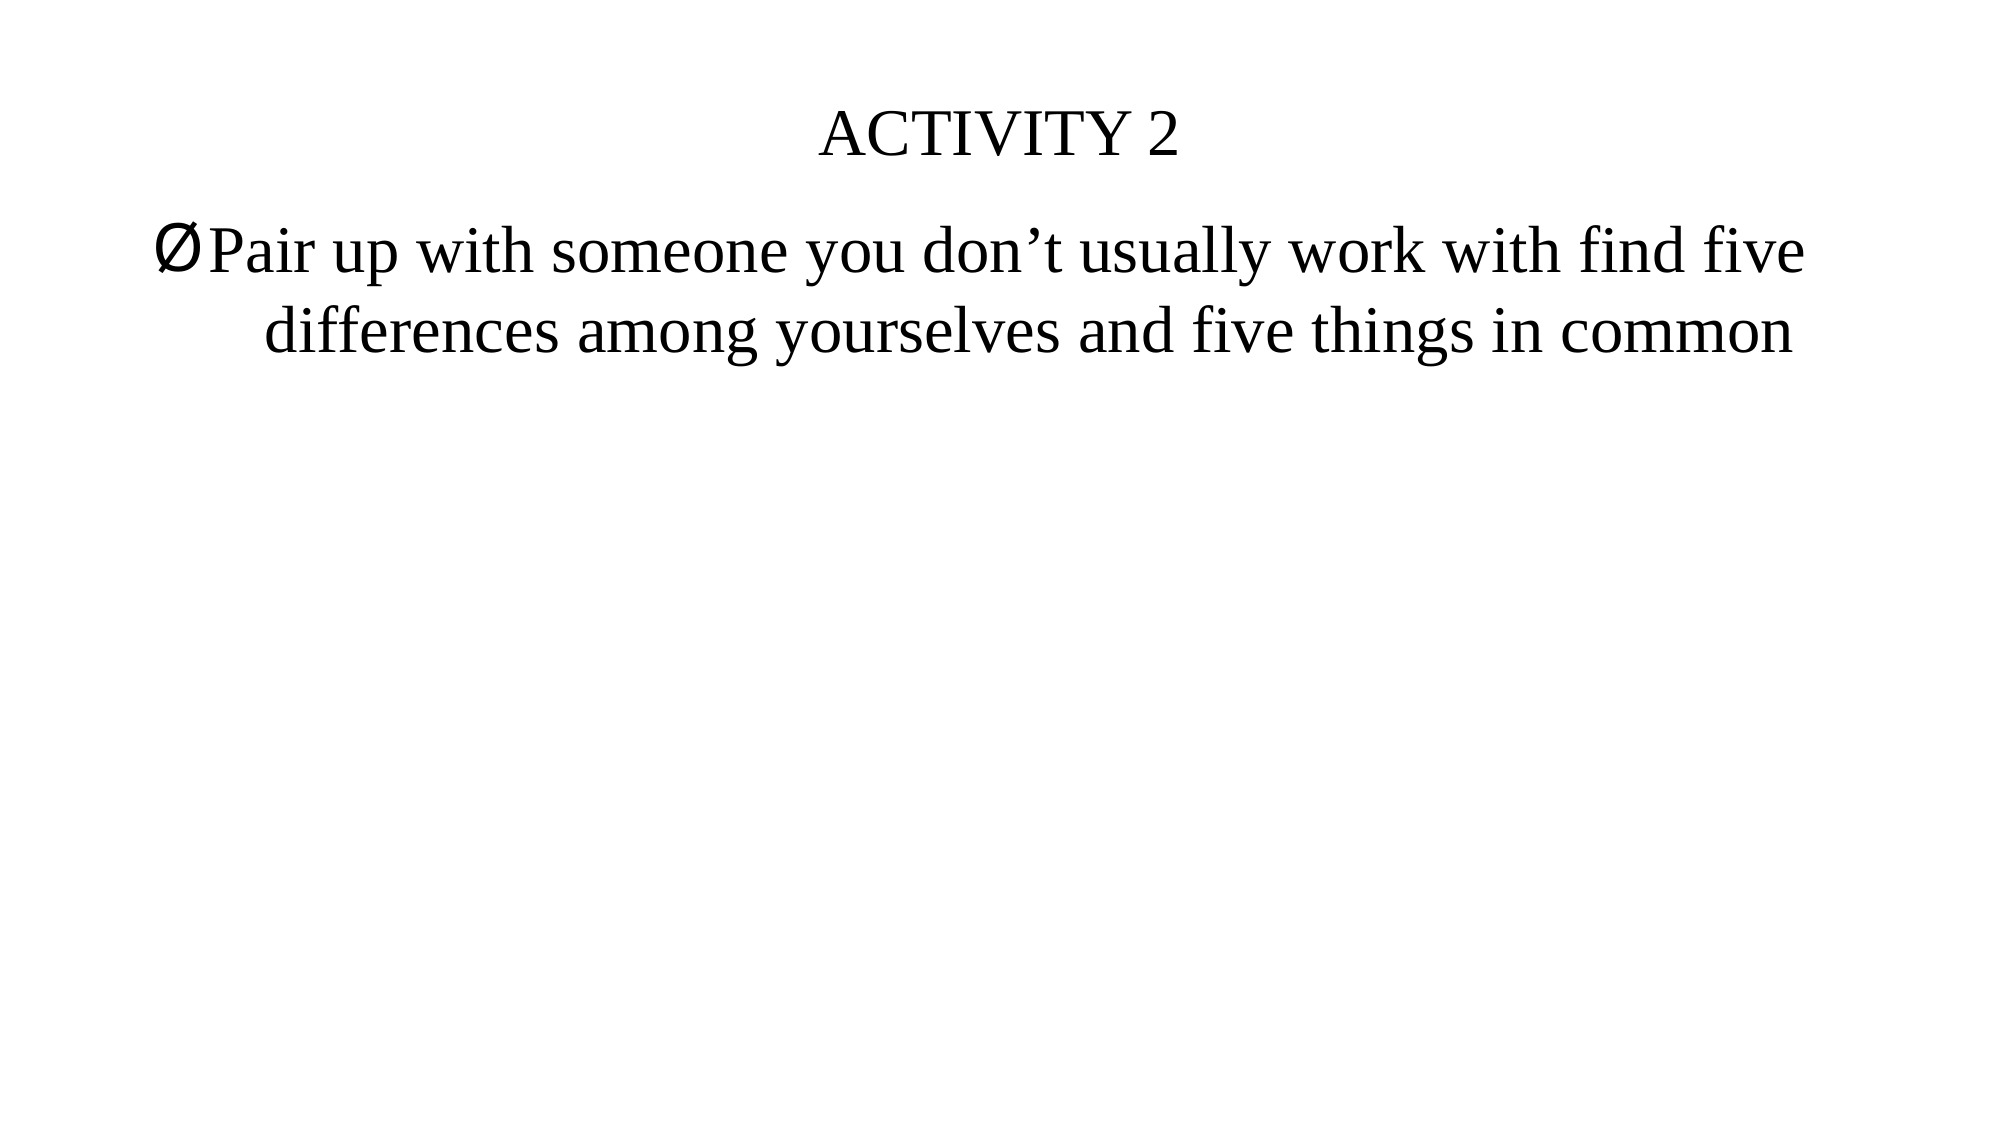

# ACTIVITY 2
Pair up with someone you don’t usually work with find five differences among yourselves and five things in common